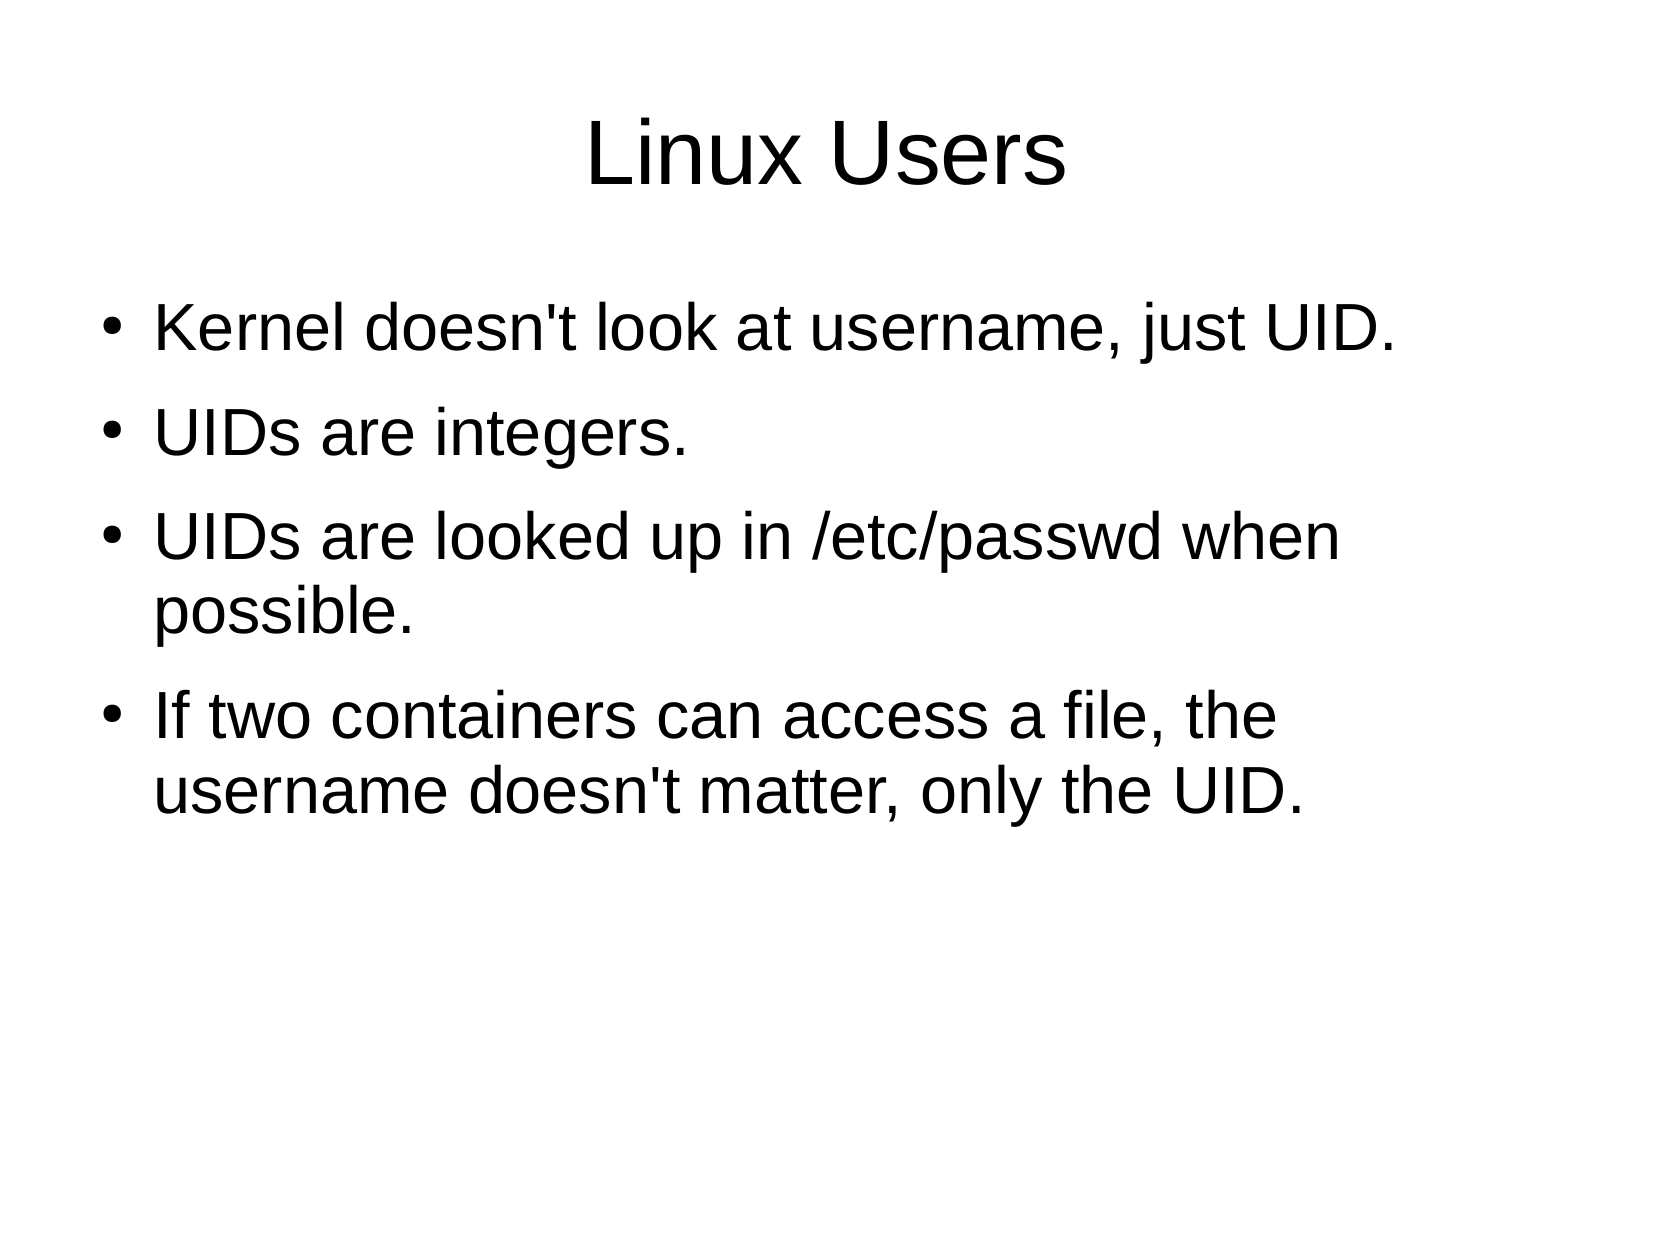

# Linux Users
Kernel doesn't look at username, just UID.
UIDs are integers.
UIDs are looked up in /etc/passwd when possible.
If two containers can access a file, the username doesn't matter, only the UID.